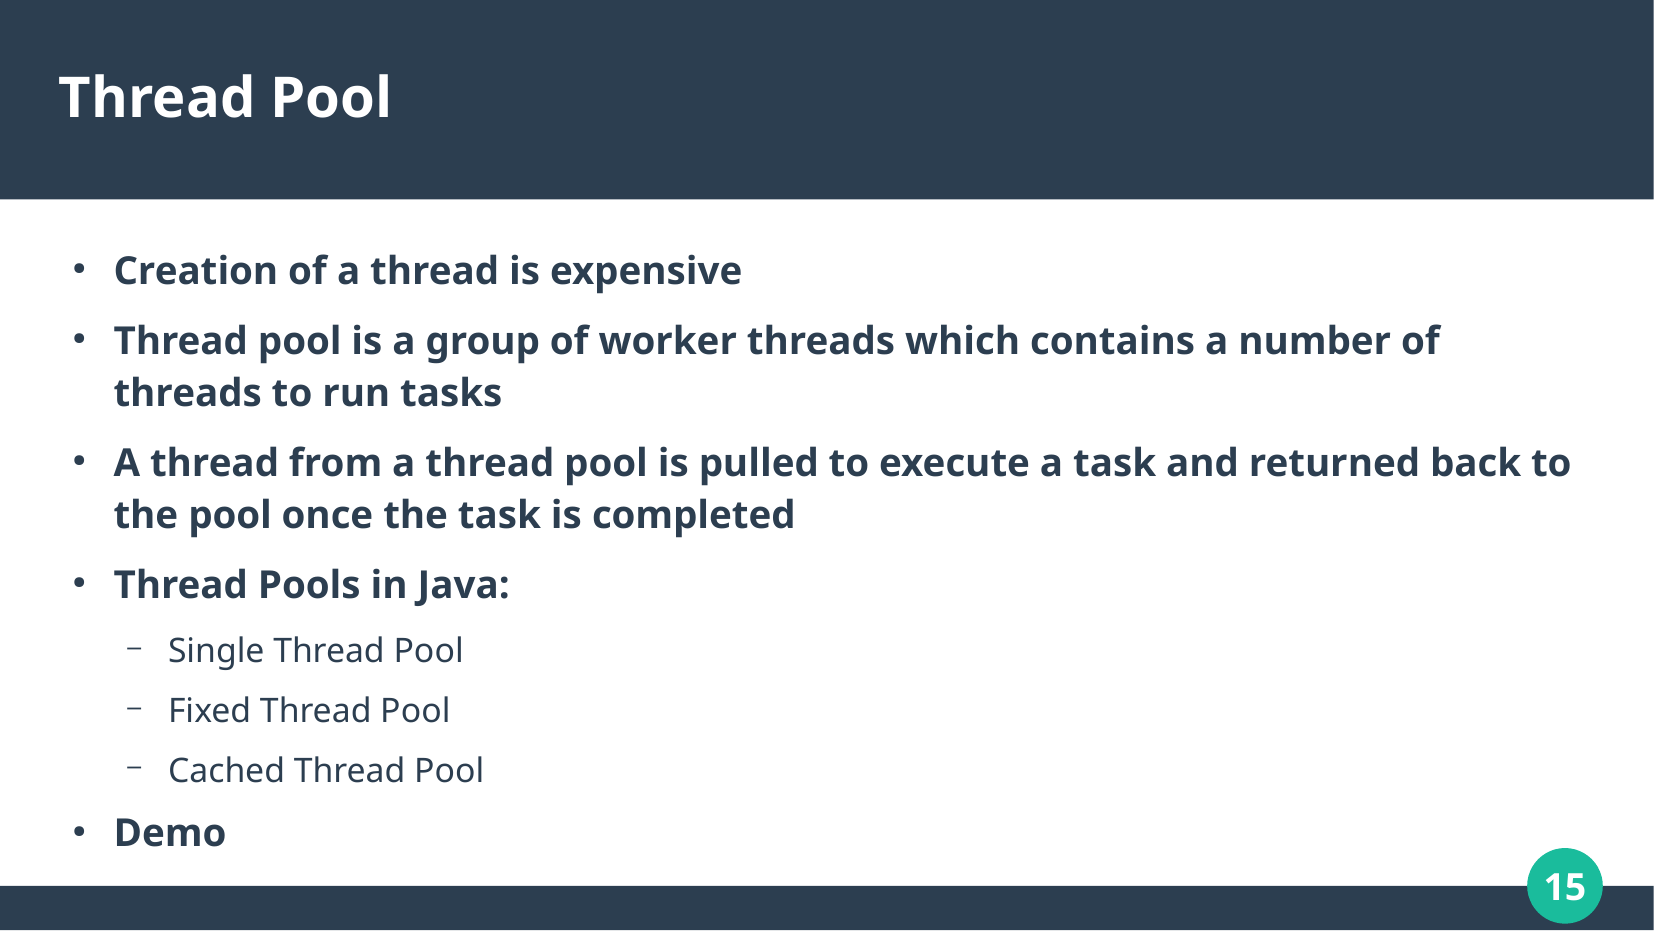

# Thread Pool
Creation of a thread is expensive
Thread pool is a group of worker threads which contains a number of threads to run tasks
A thread from a thread pool is pulled to execute a task and returned back to the pool once the task is completed
Thread Pools in Java:
Single Thread Pool
Fixed Thread Pool
Cached Thread Pool
Demo